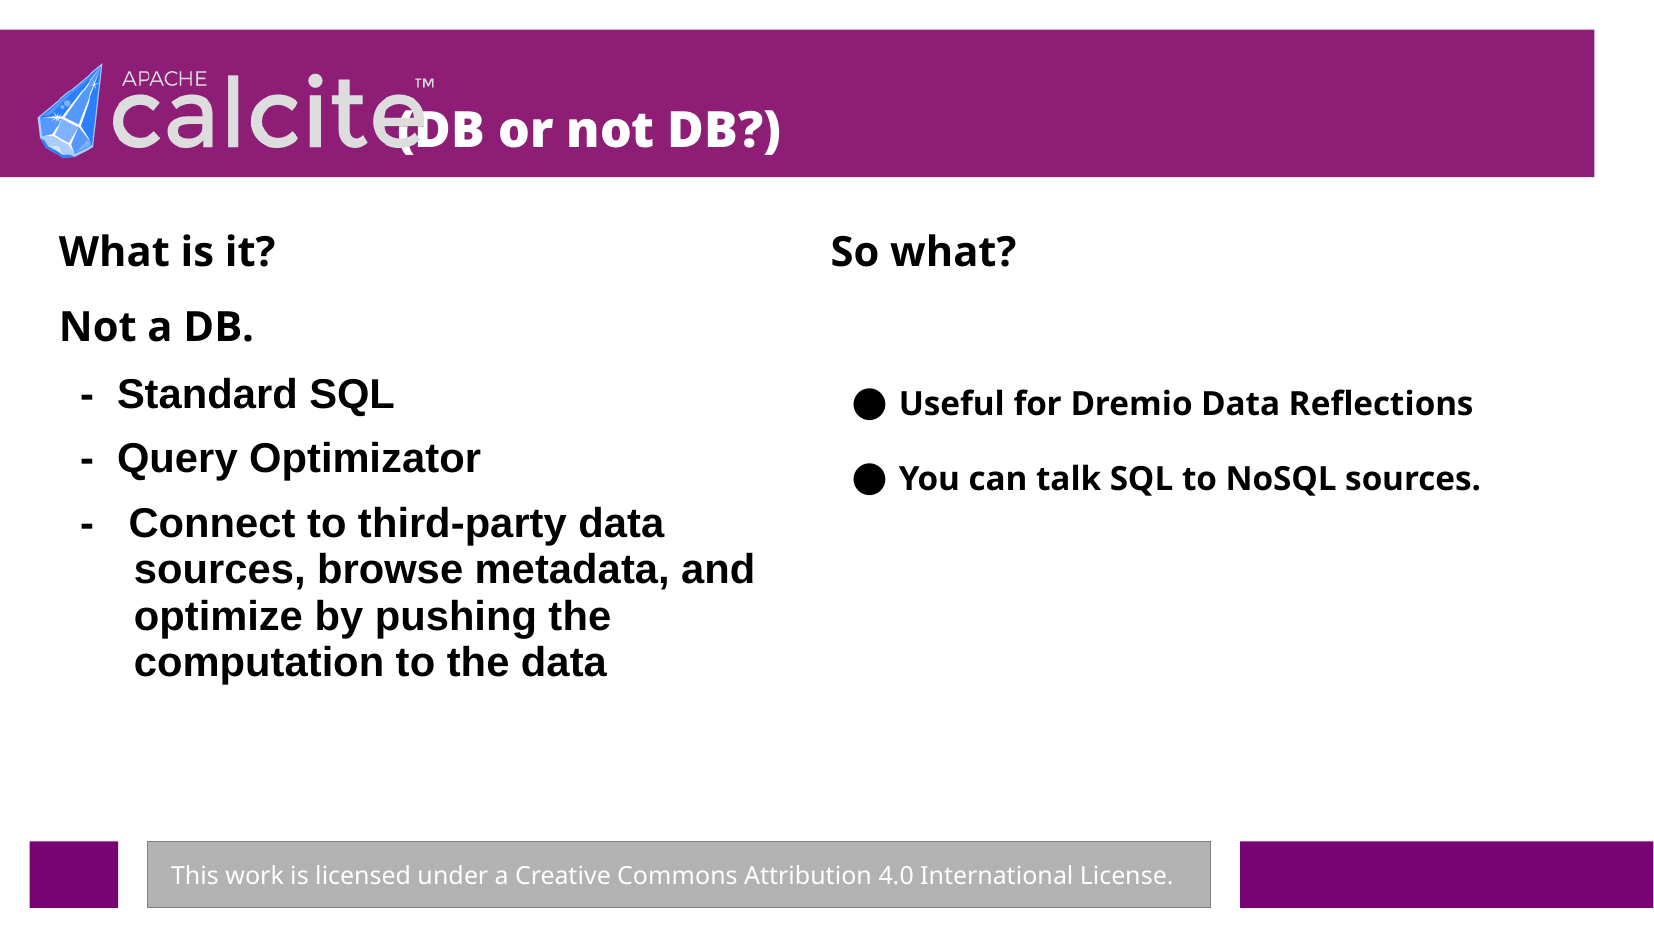

# (DB or not DB?)
What is it?
Not a DB.
- Standard SQL
- Query Optimizator
- Connect to third-party data sources, browse metadata, and optimize by pushing the computation to the data
So what?
● Useful for Dremio Data Reflections
● You can talk SQL to NoSQL sources.